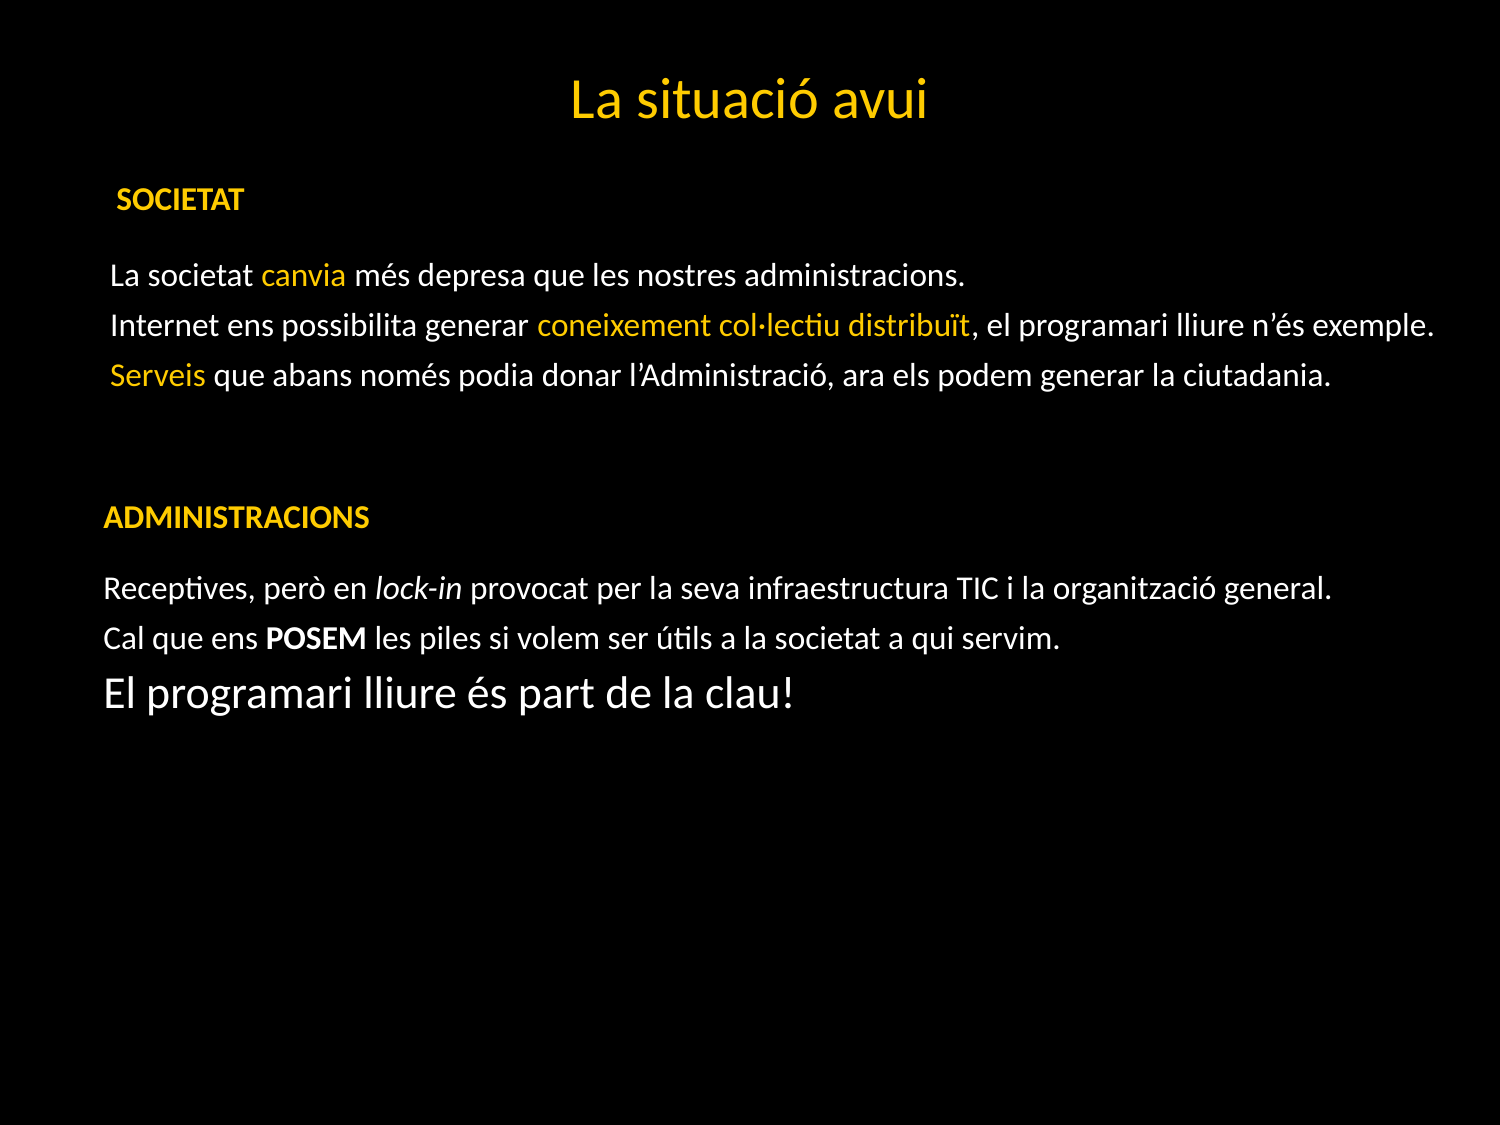

La situació avui
SOCIETAT
La societat canvia més depresa que les nostres administracions.
Internet ens possibilita generar coneixement col·lectiu distribuït, el programari lliure n’és exemple.
Serveis que abans només podia donar l’Administració, ara els podem generar la ciutadania.
ADMINISTRACIONS
Receptives, però en lock-in provocat per la seva infraestructura TIC i la organització general.
Cal que ens POSEM les piles si volem ser útils a la societat a qui servim.
El programari lliure és part de la clau!